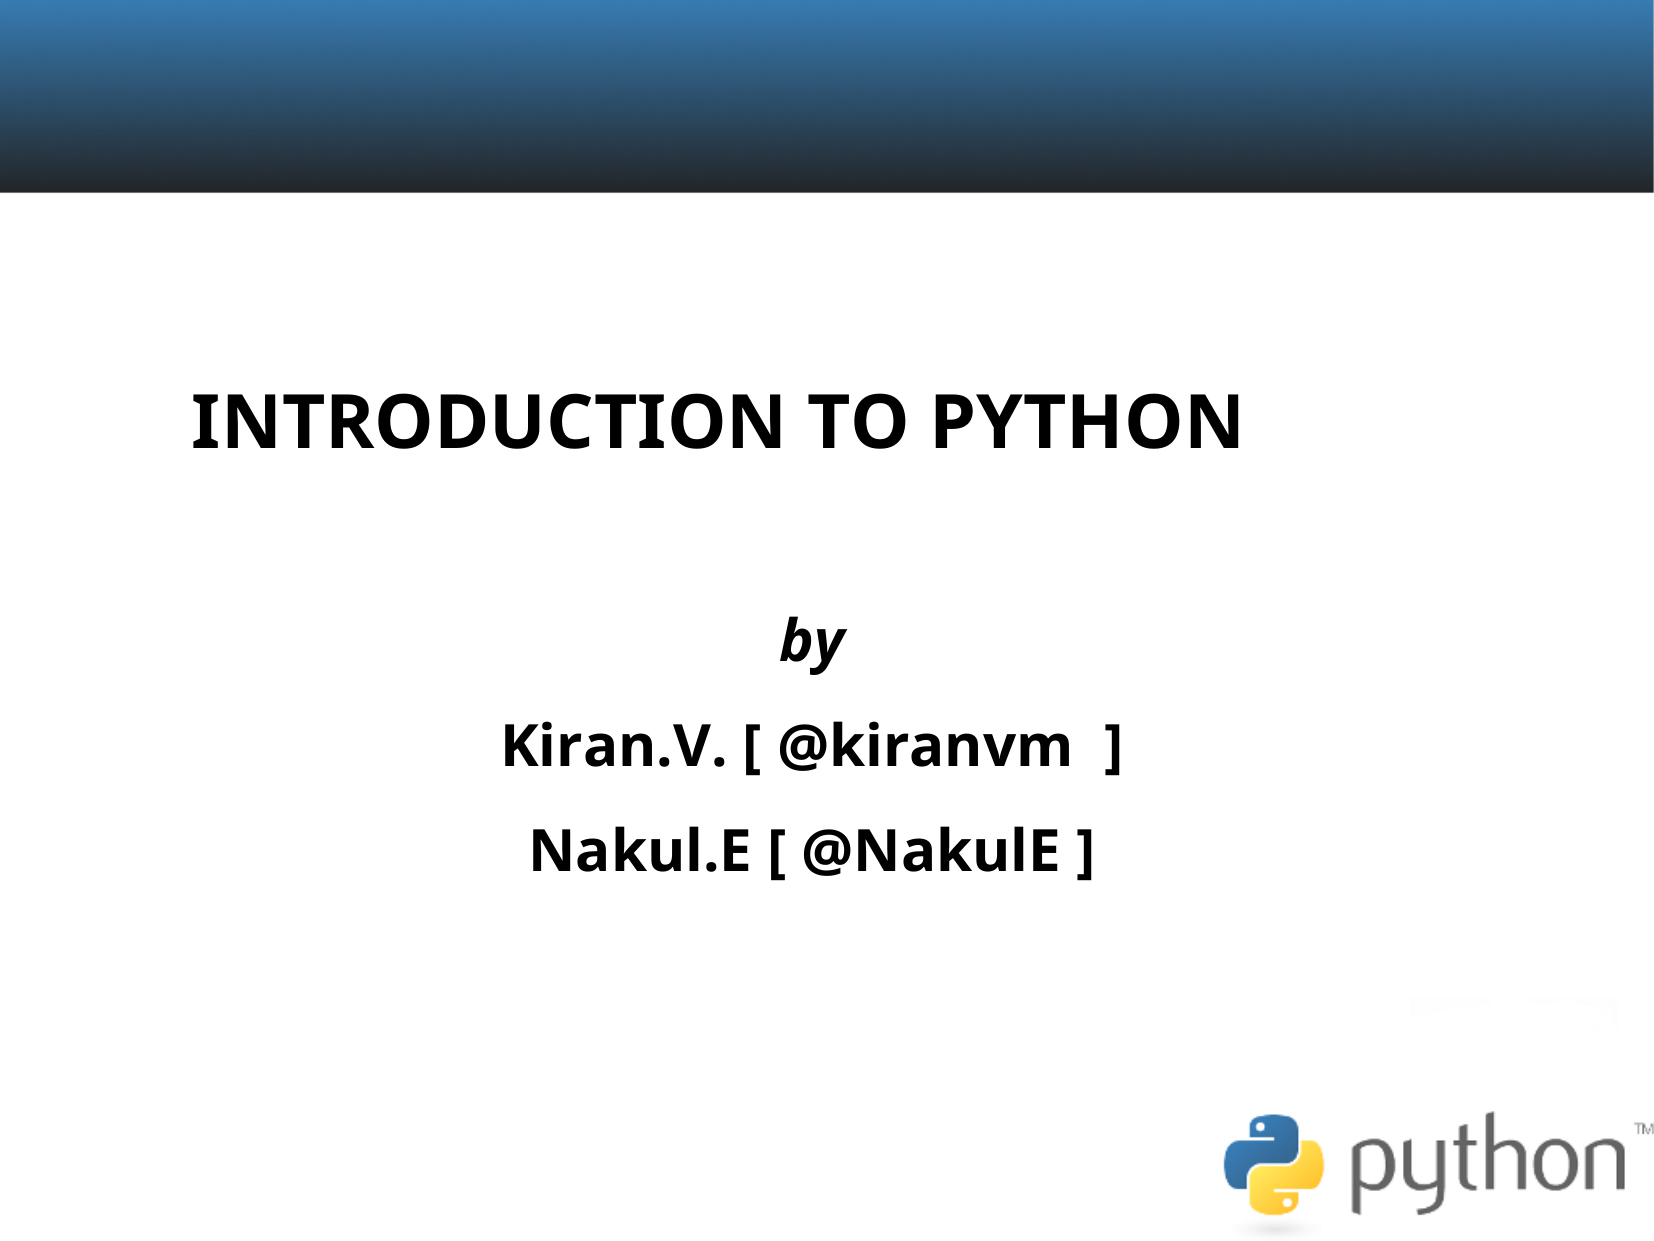

INTRODUCTION TO PYTHON
by
Kiran.V. [ @kiranvm ]
Nakul.E [ @NakulE ]